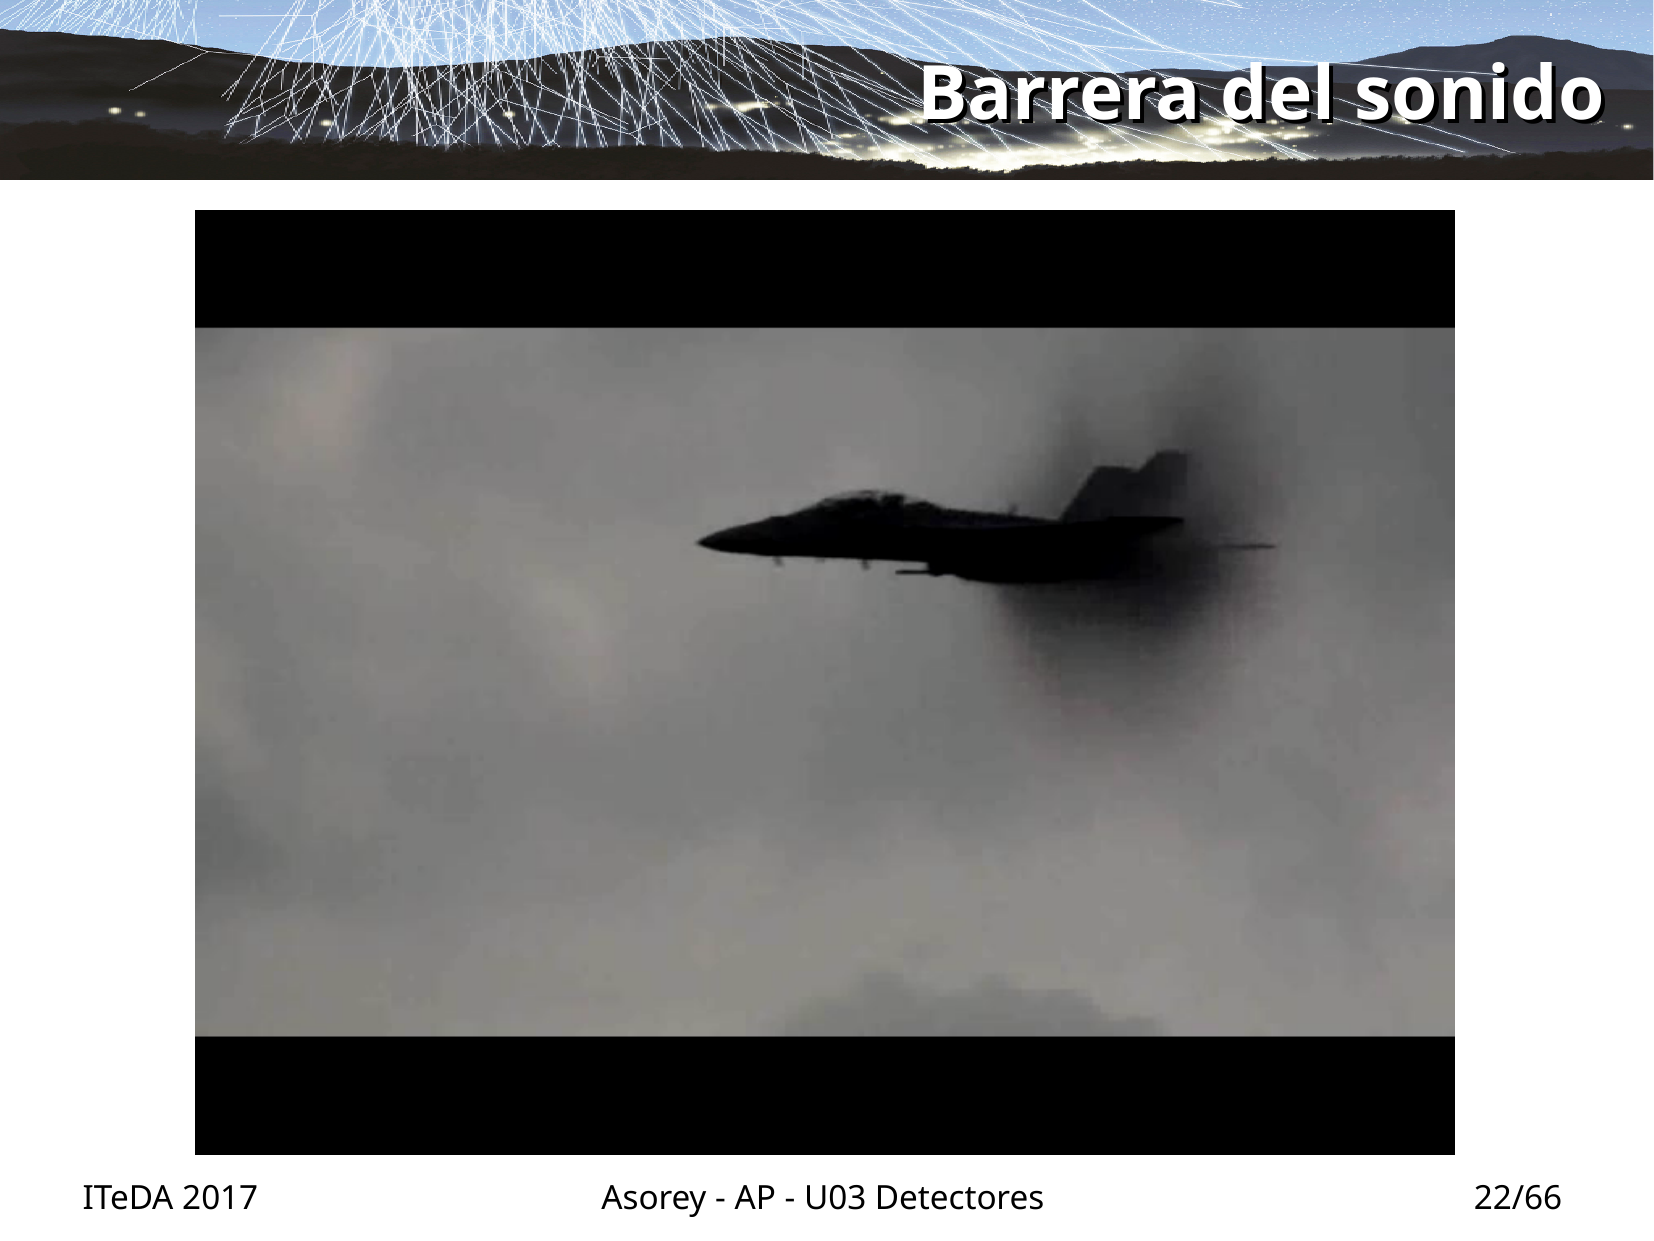

# Barrera del sonido
ITeDA 2017
Asorey - AP - U03 Detectores
22